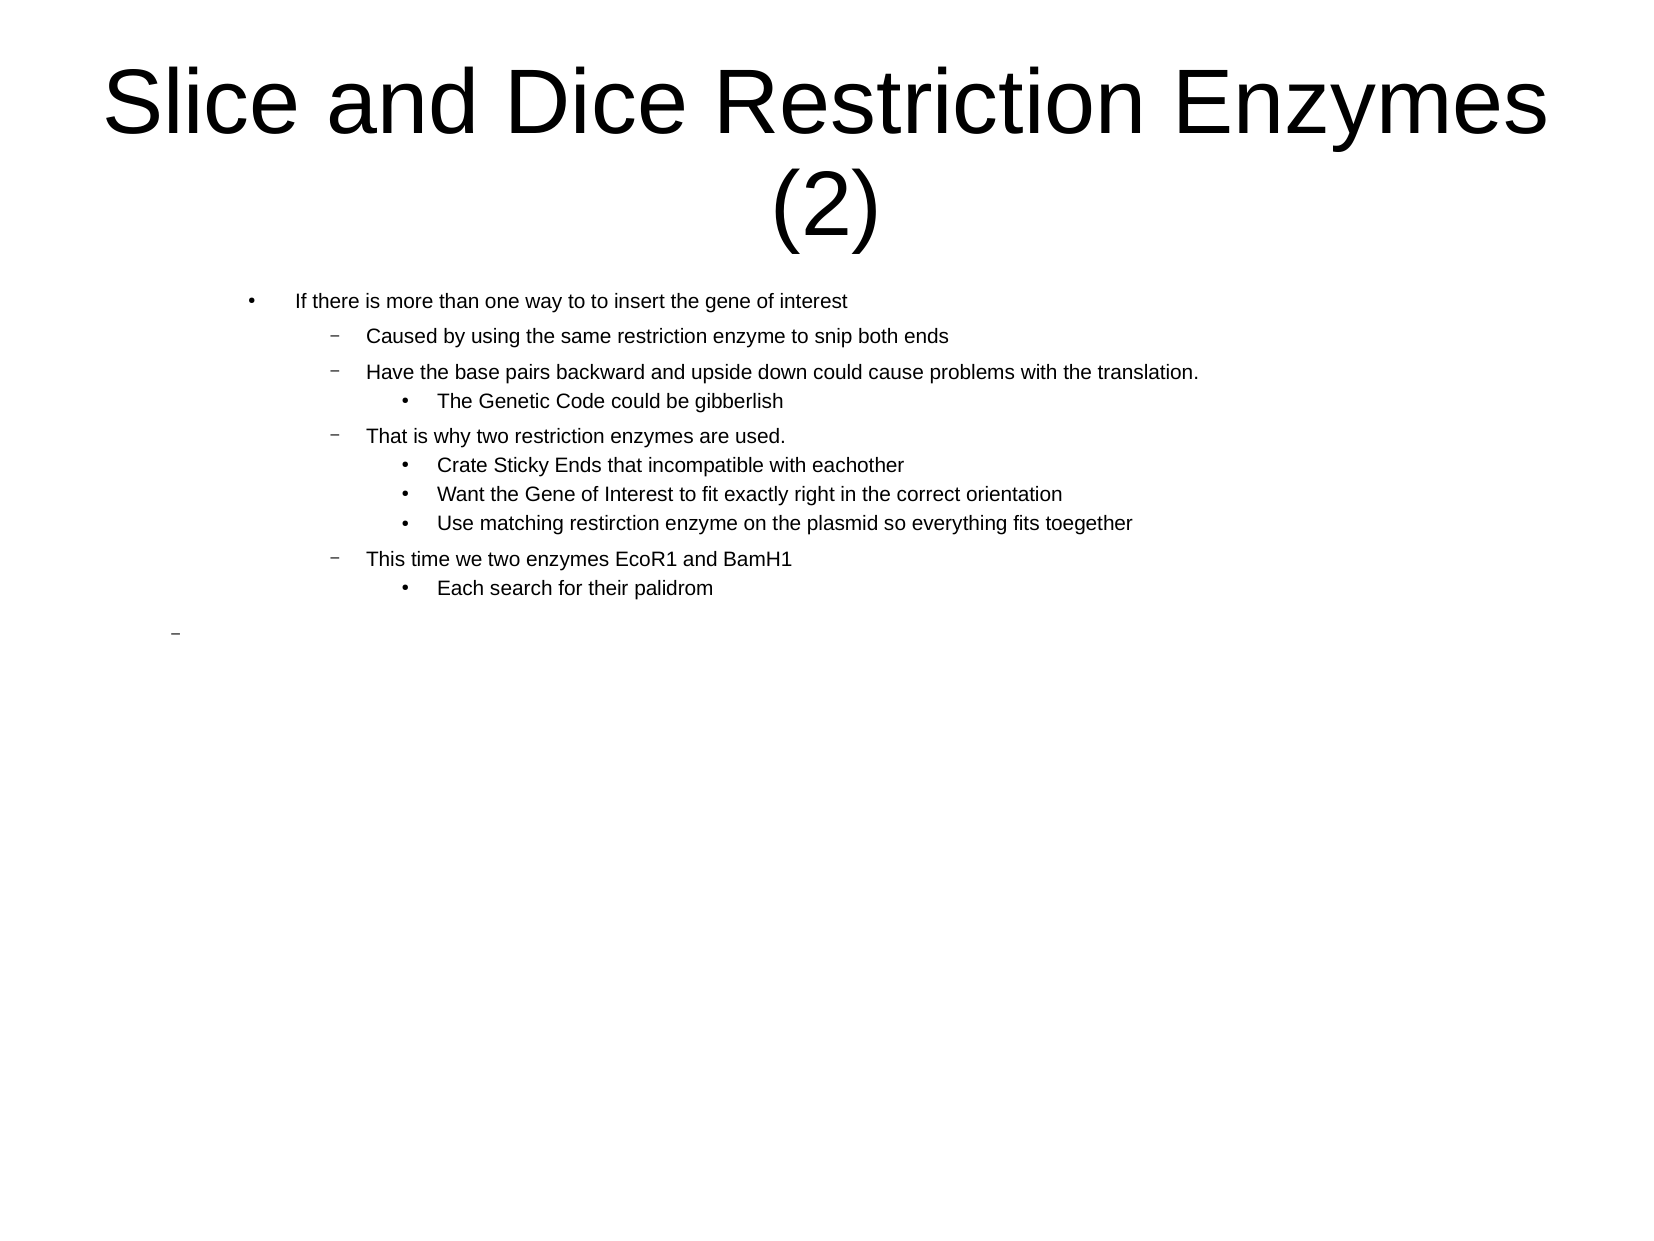

# Slice and Dice Restriction Enzymes (2)
If there is more than one way to to insert the gene of interest
Caused by using the same restriction enzyme to snip both ends
Have the base pairs backward and upside down could cause problems with the translation.
The Genetic Code could be gibberlish
That is why two restriction enzymes are used.
Crate Sticky Ends that incompatible with eachother
Want the Gene of Interest to fit exactly right in the correct orientation
Use matching restirction enzyme on the plasmid so everything fits toegether
This time we two enzymes EcoR1 and BamH1
Each search for their palidrom